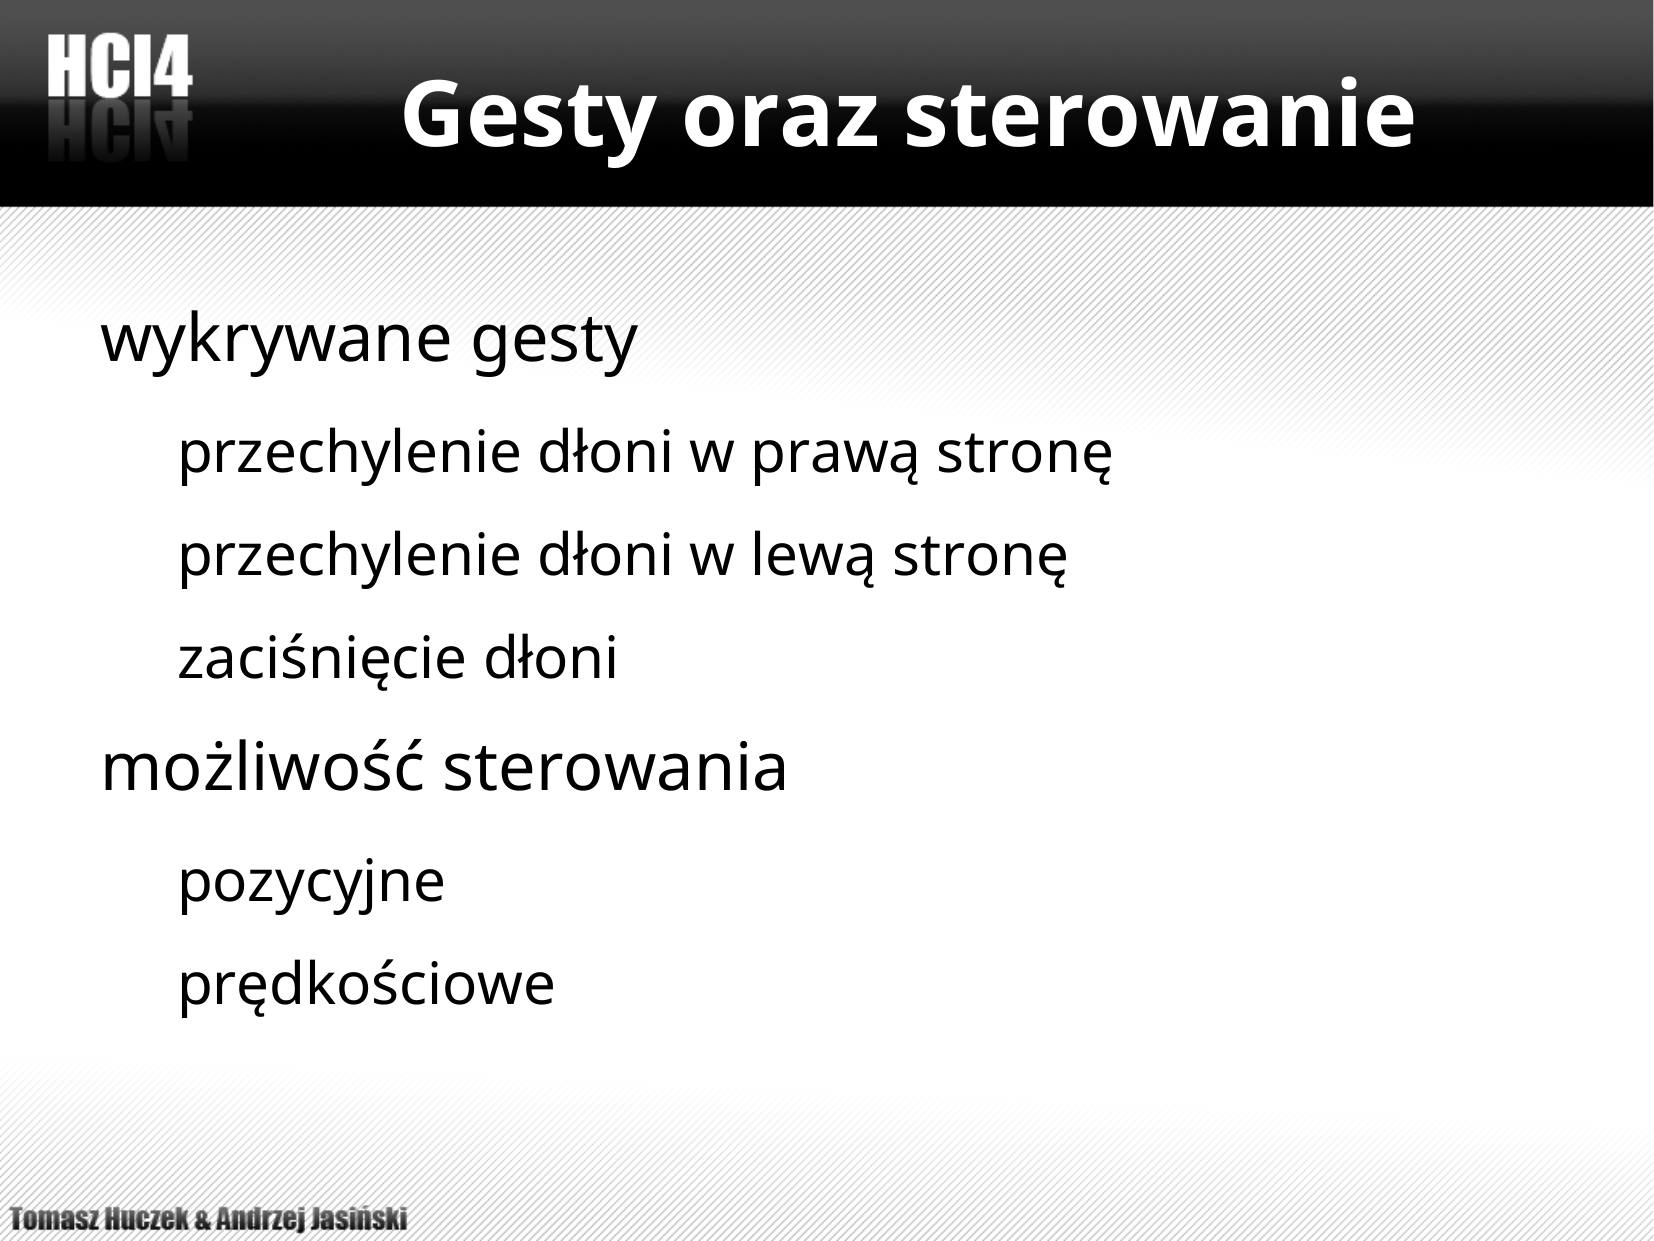

# Gesty oraz sterowanie
wykrywane gesty
przechylenie dłoni w prawą stronę
przechylenie dłoni w lewą stronę
zaciśnięcie dłoni
możliwość sterowania
pozycyjne
prędkościowe